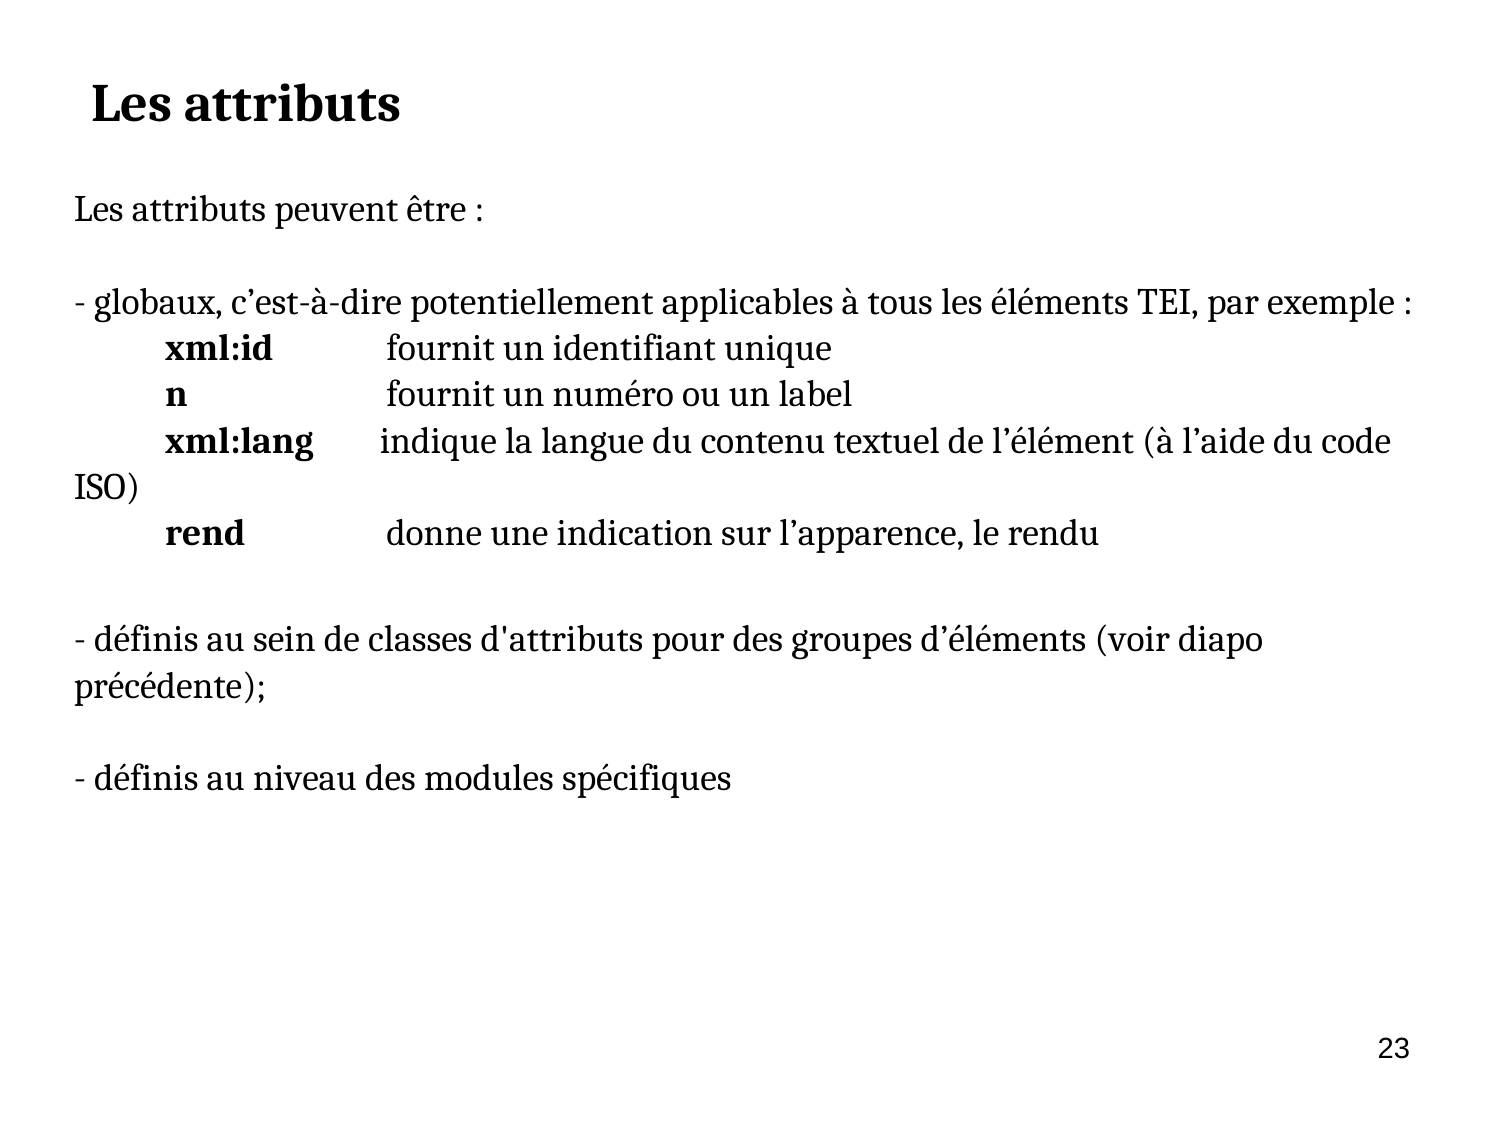

# Les attributs
Les attributs peuvent être :
- globaux, c’est-à-dire potentiellement applicables à tous les éléments TEI, par exemple :
		xml:id		fournit un identifiant unique
		n			fournit un numéro ou un label
		xml:lang indique la langue du contenu textuel de l’élément (à l’aide du code ISO)
		rend		donne une indication sur l’apparence, le rendu
- définis au sein de classes d'attributs pour des groupes d’éléments (voir diapo précédente);
- définis au niveau des modules spécifiques